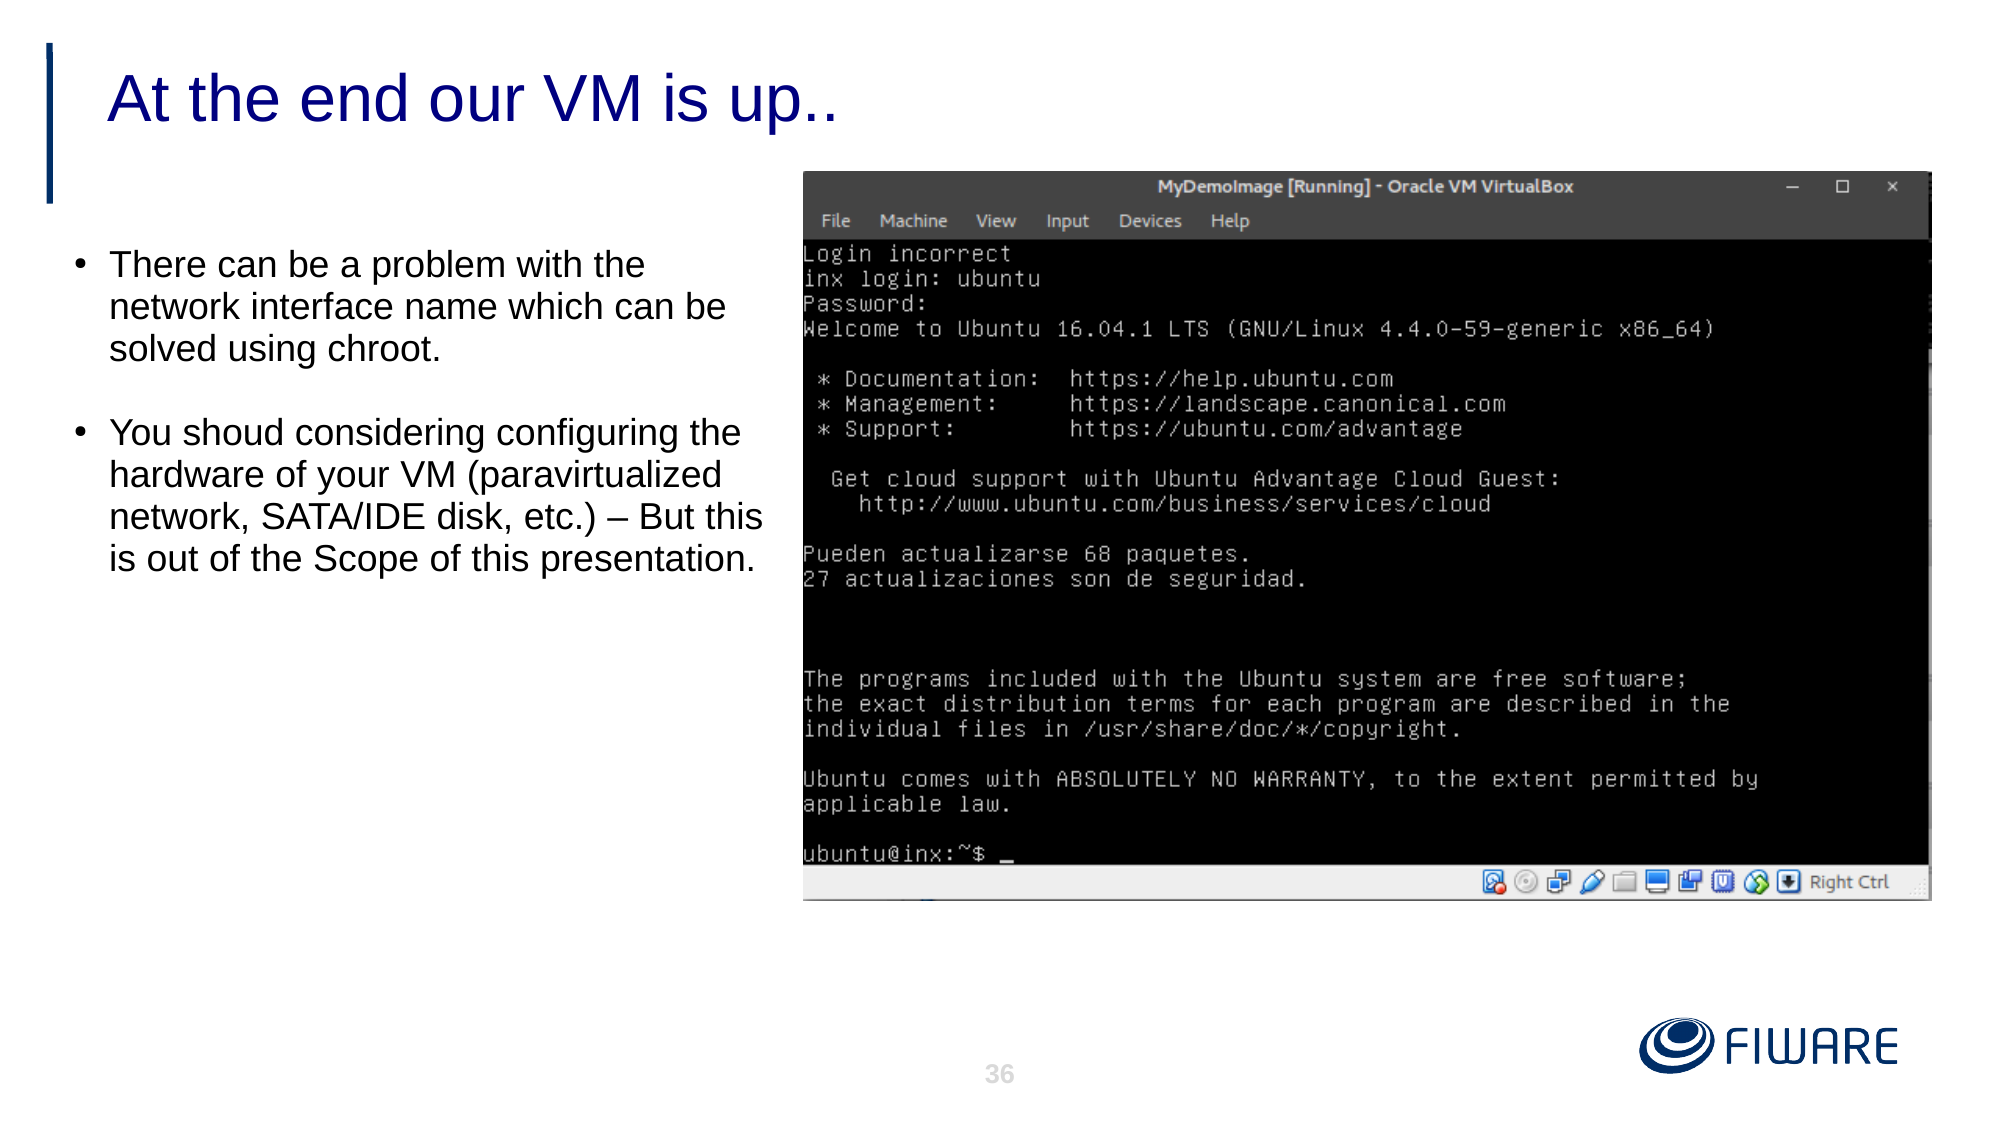

# At the end our VM is up..
There can be a problem with the network interface name which can be solved using chroot.
You shoud considering configuring the hardware of your VM (paravirtualized network, SATA/IDE disk, etc.) – But this is out of the Scope of this presentation.